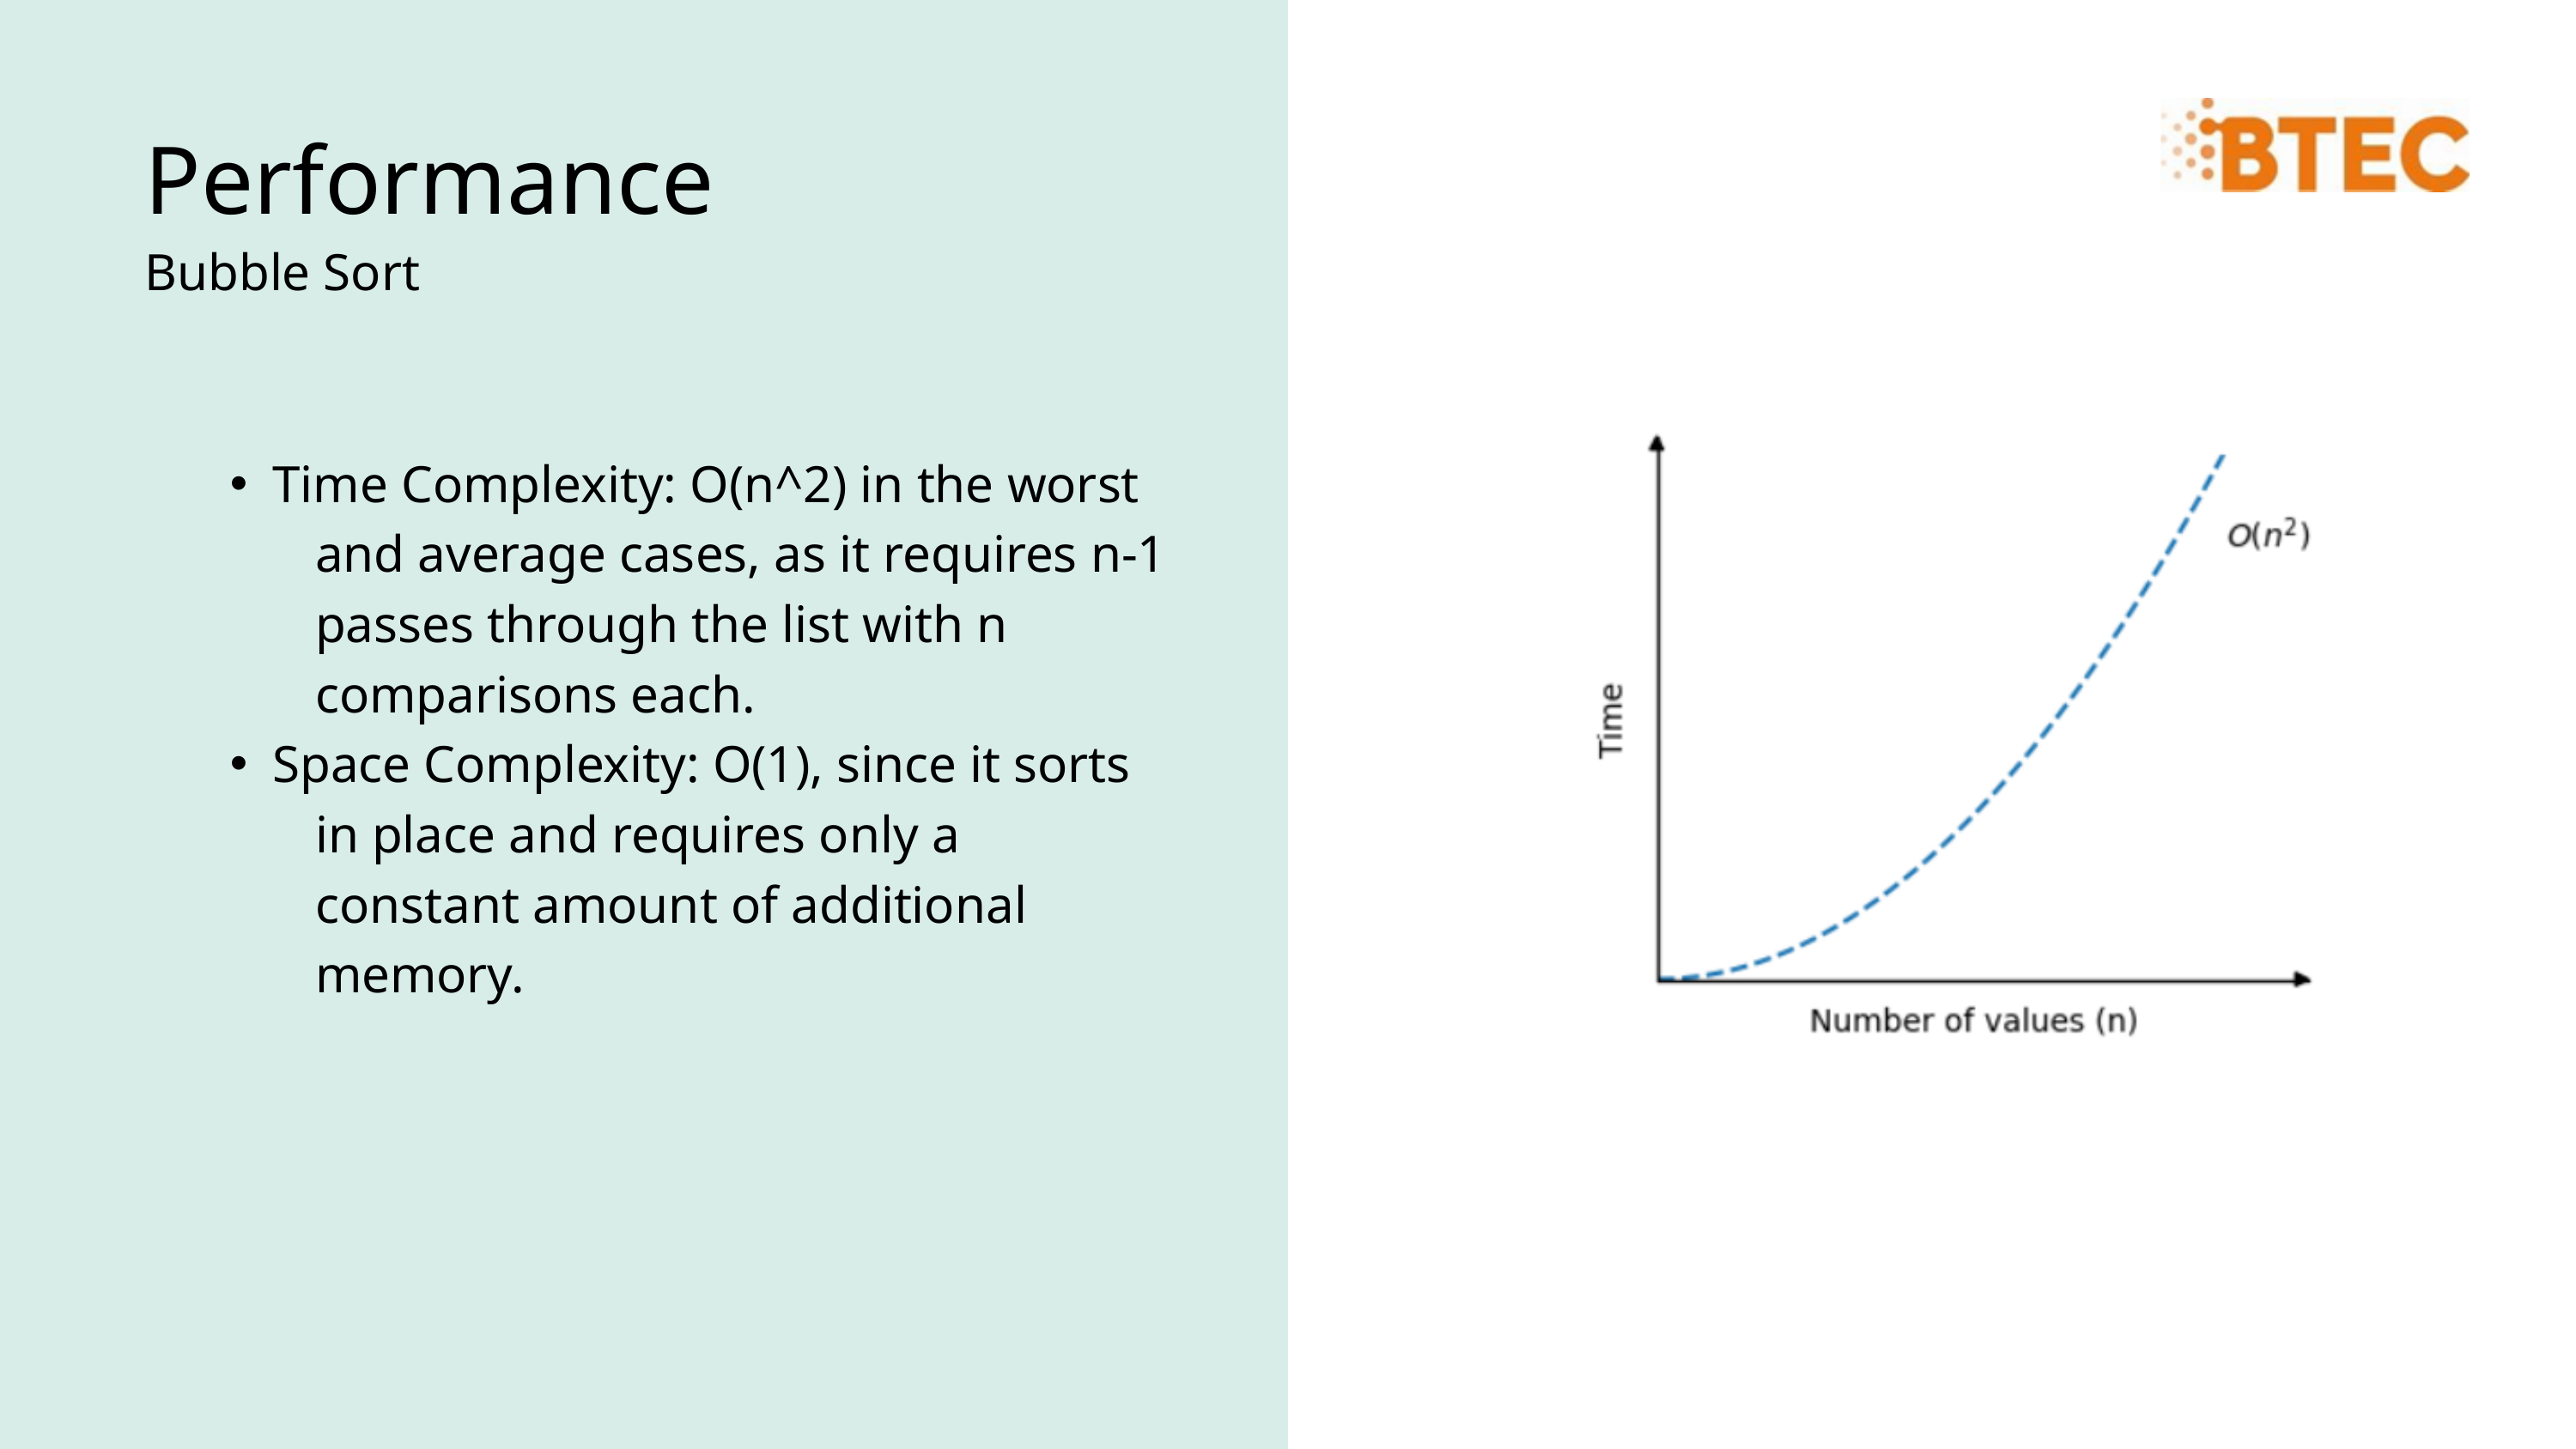

Performance
Bubble Sort
Time Complexity: O(n^2) in the worst and average cases, as it requires n-1 passes through the list with n comparisons each.
Space Complexity: O(1), since it sorts in place and requires only a constant amount of additional memory.